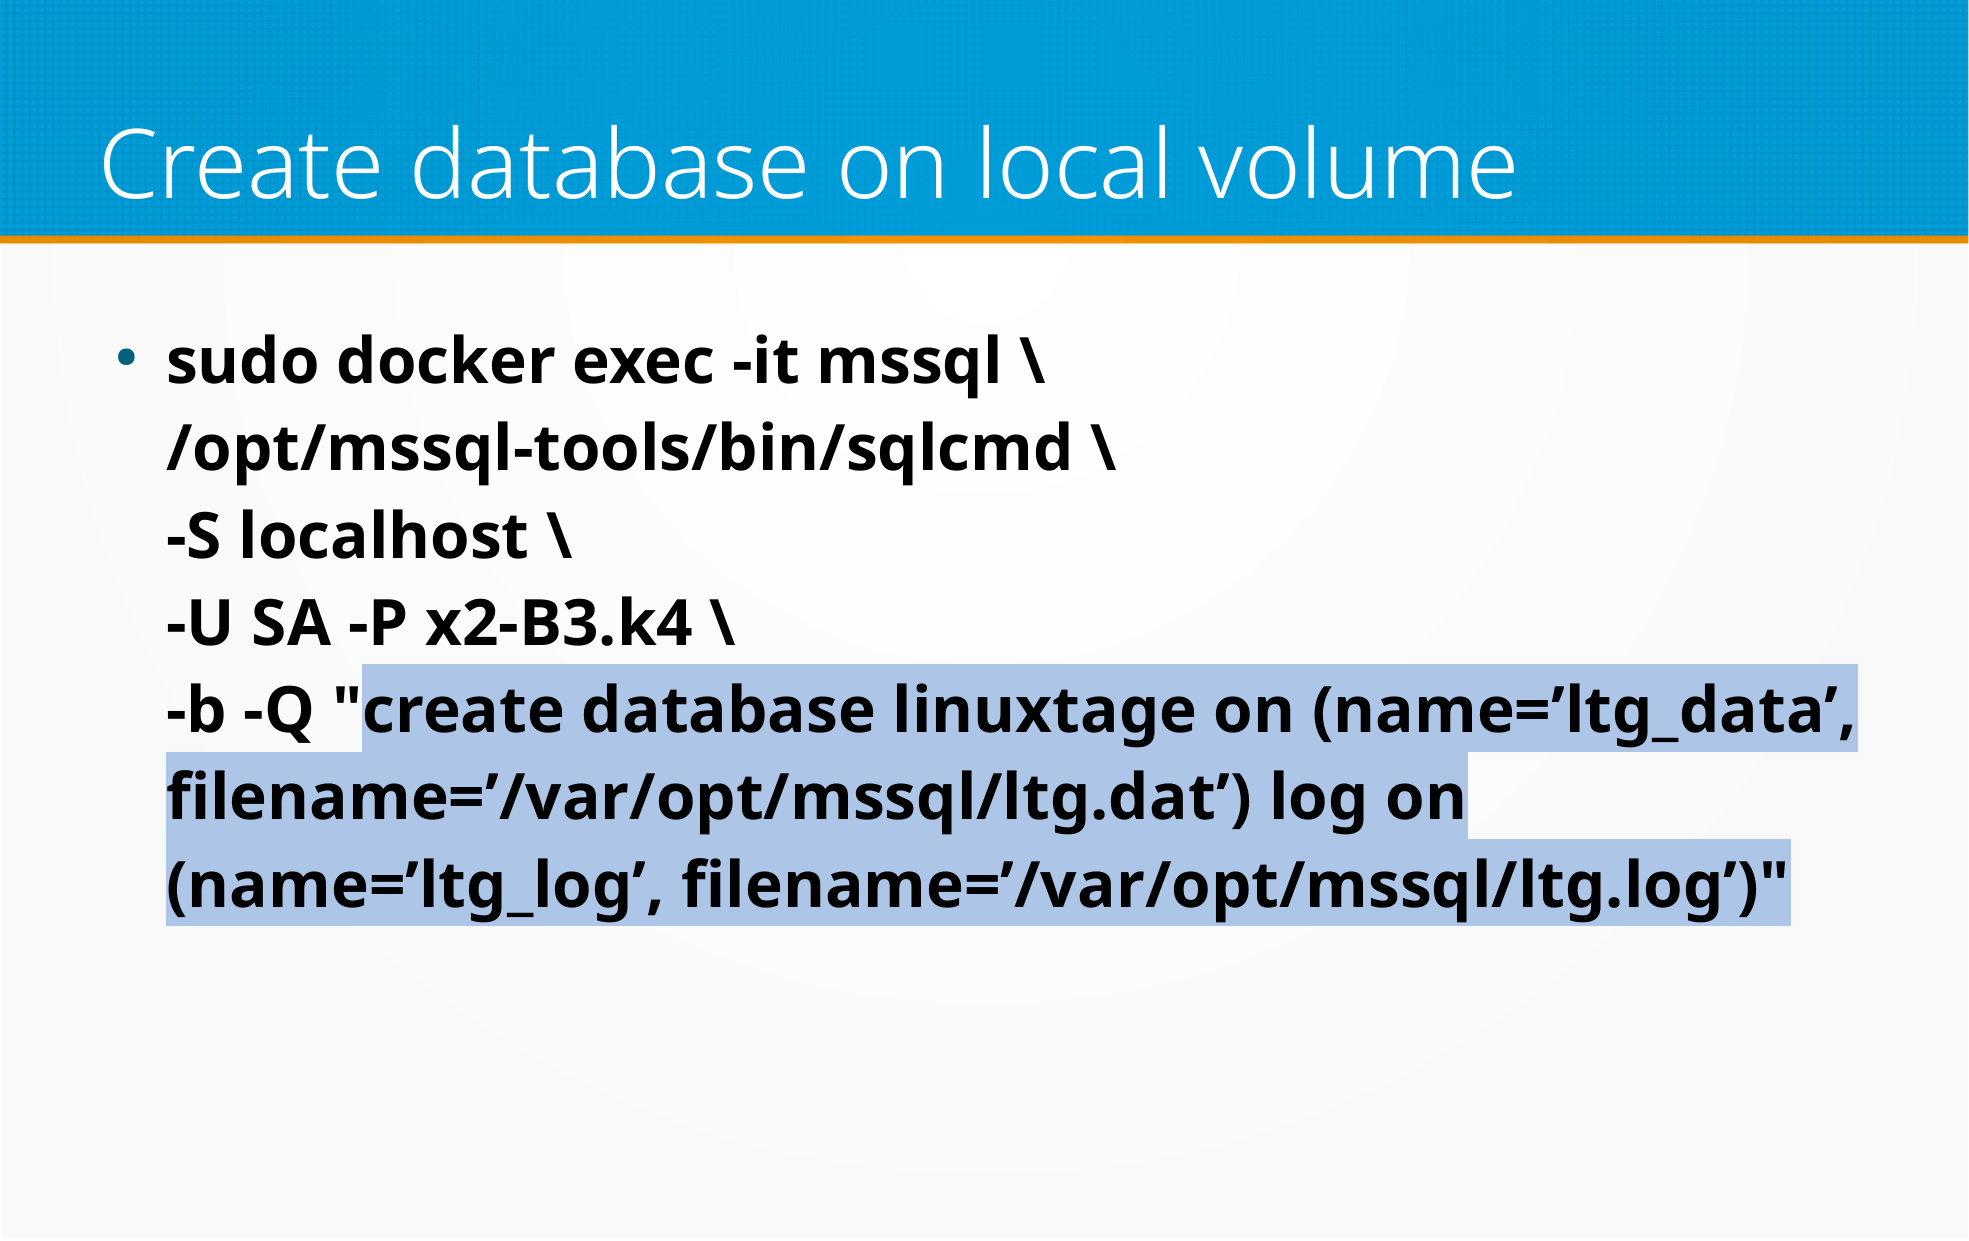

# Create database on local volume
sudo docker exec -it mssql \
/opt/mssql-tools/bin/sqlcmd \
-S localhost \
-U SA -P x2-B3.k4 \
-b -Q "create database linuxtage on (name=’ltg_data’, filename=’/var/opt/mssql/ltg.dat’) log on (name=’ltg_log’, filename=’/var/opt/mssql/ltg.log’)"